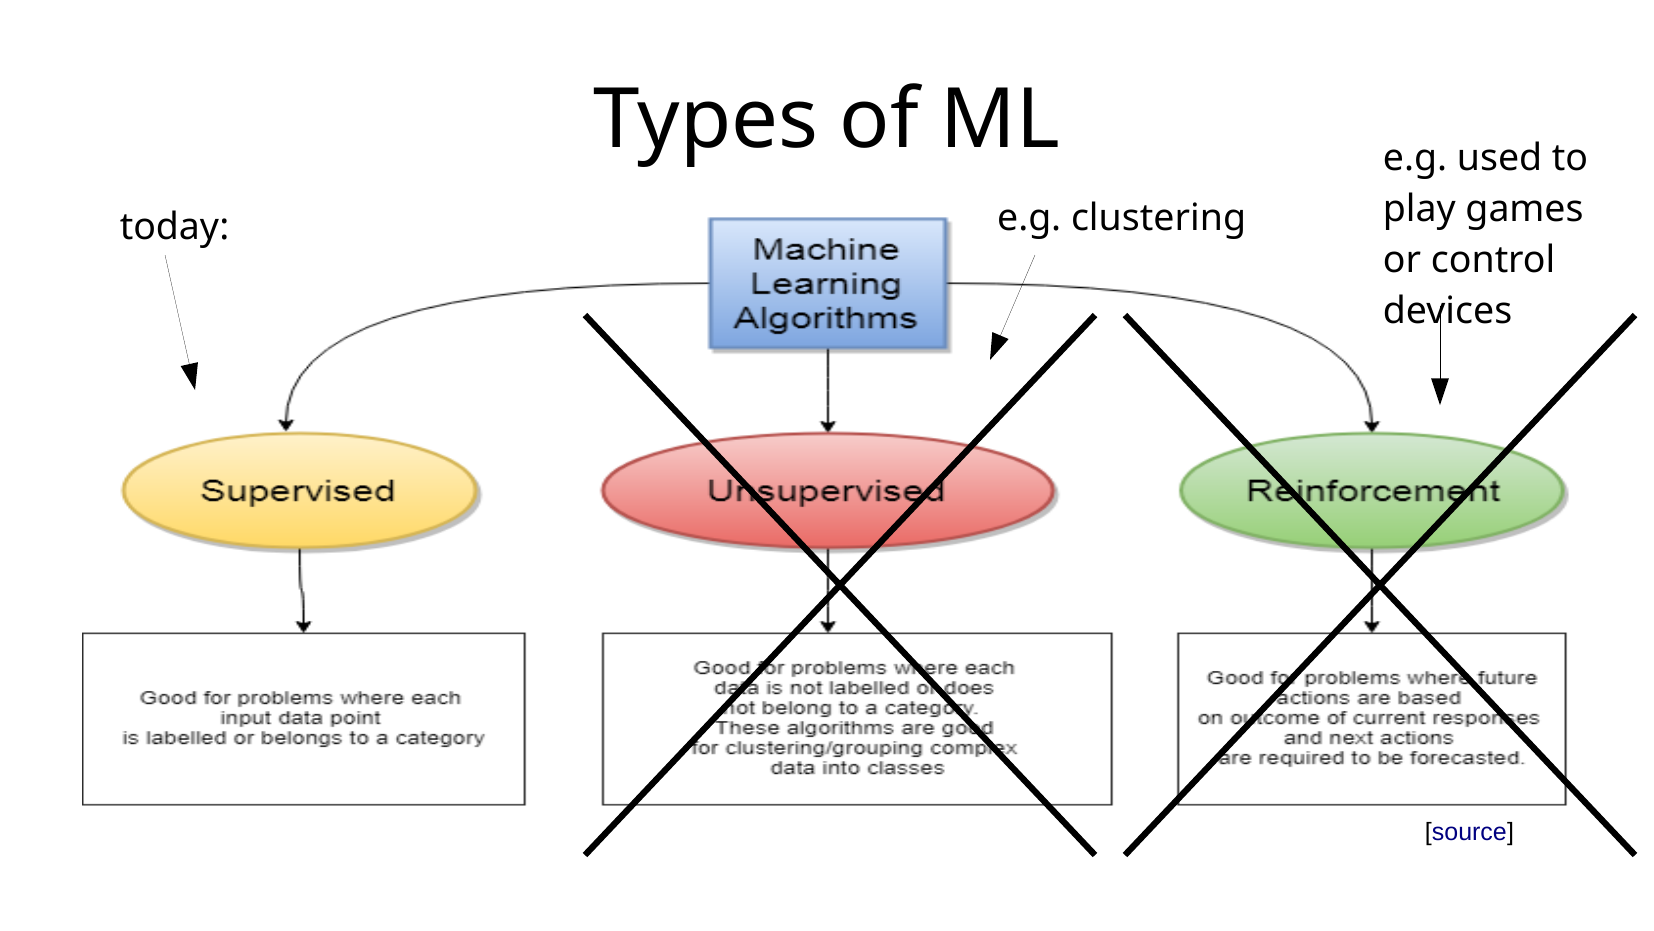

# Types of ML
e.g. used to
play games
or control
devices
e.g. clustering
today:
[source]